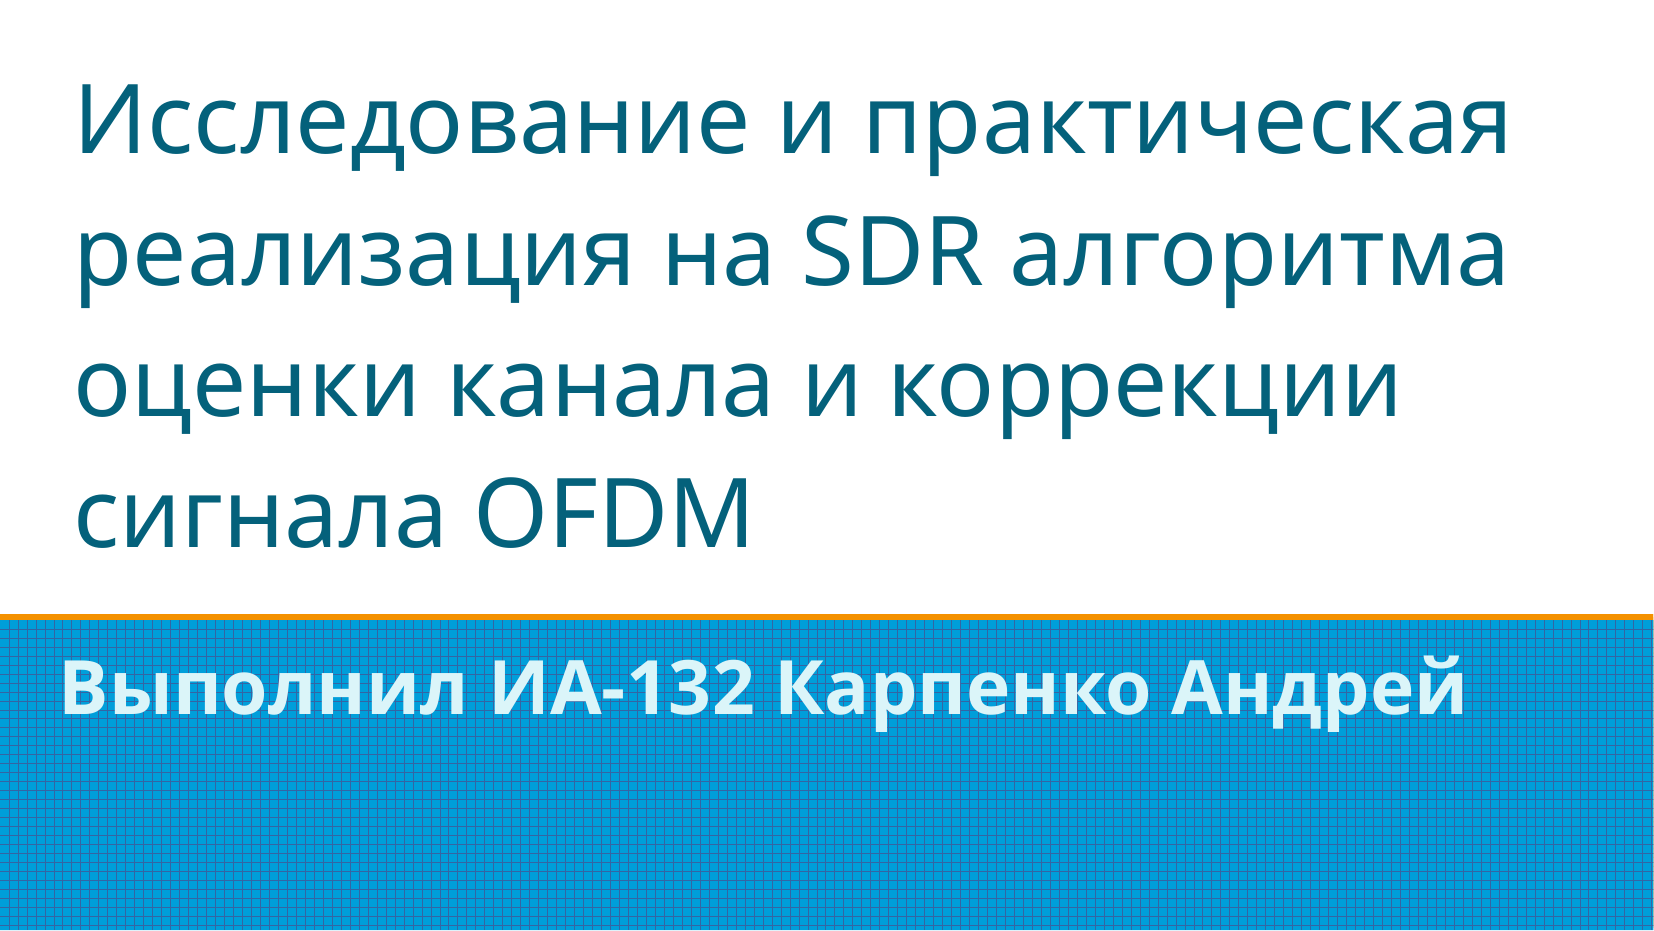

# Исследование и практическая реализация на SDR алгоритма оценки канала и коррекции сигнала OFDM
Выполнил ИА-132 Карпенко Андрей